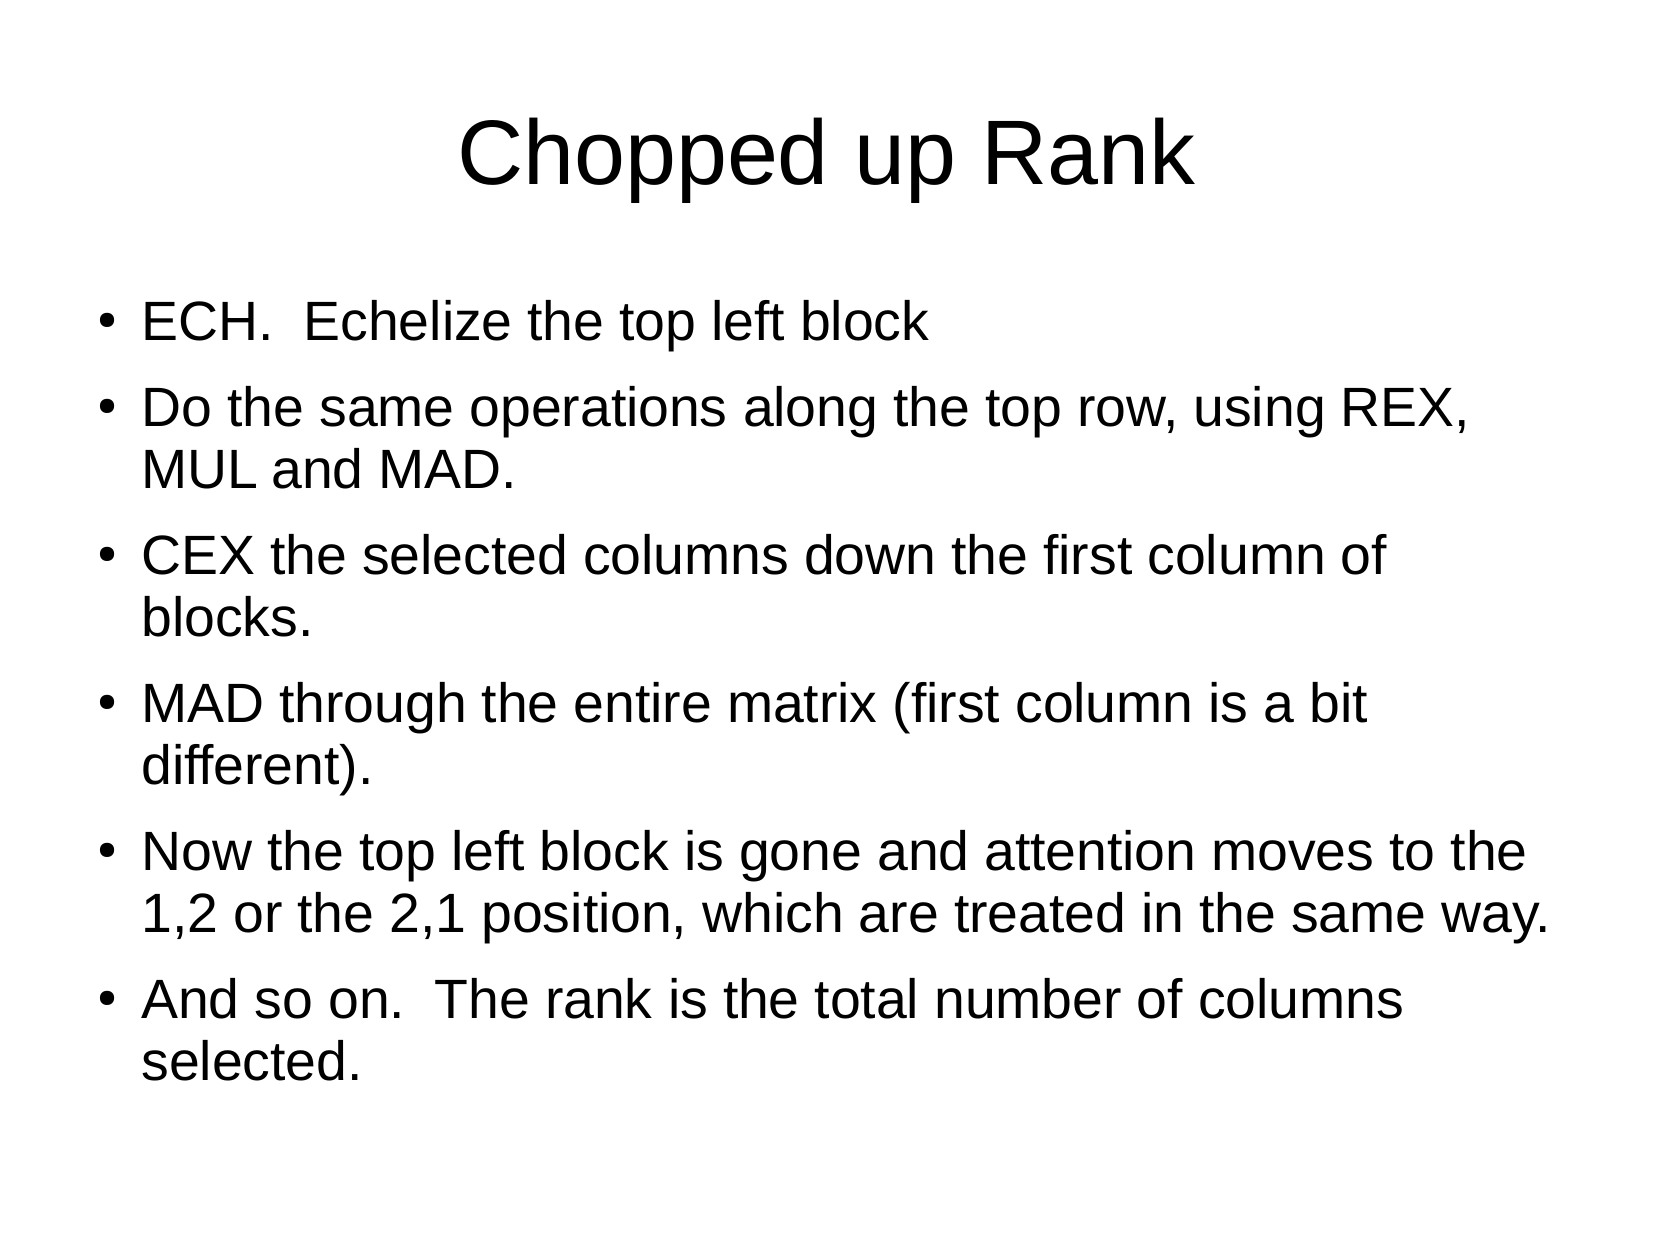

# Chopped up Rank
ECH. Echelize the top left block
Do the same operations along the top row, using REX, MUL and MAD.
CEX the selected columns down the first column of blocks.
MAD through the entire matrix (first column is a bit different).
Now the top left block is gone and attention moves to the 1,2 or the 2,1 position, which are treated in the same way.
And so on. The rank is the total number of columns selected.